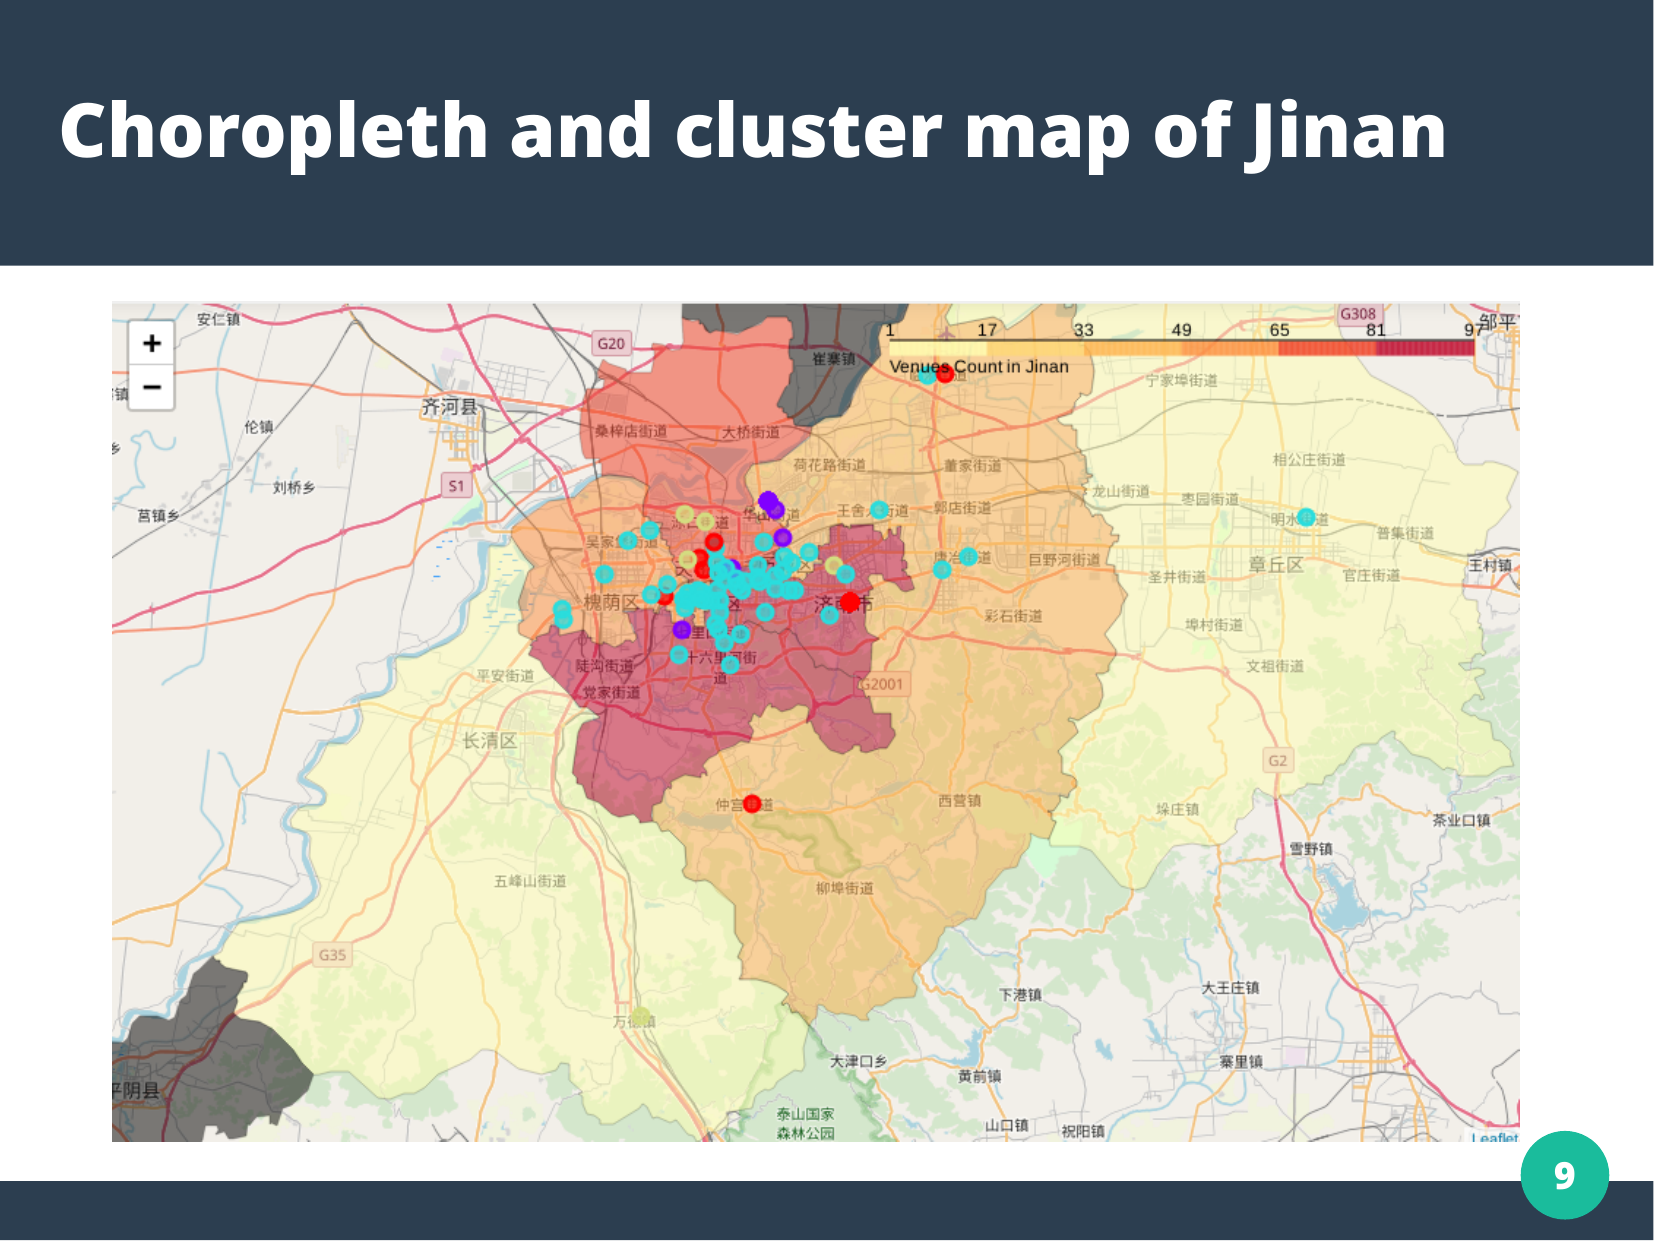

# Choropleth and cluster map of Jinan
9